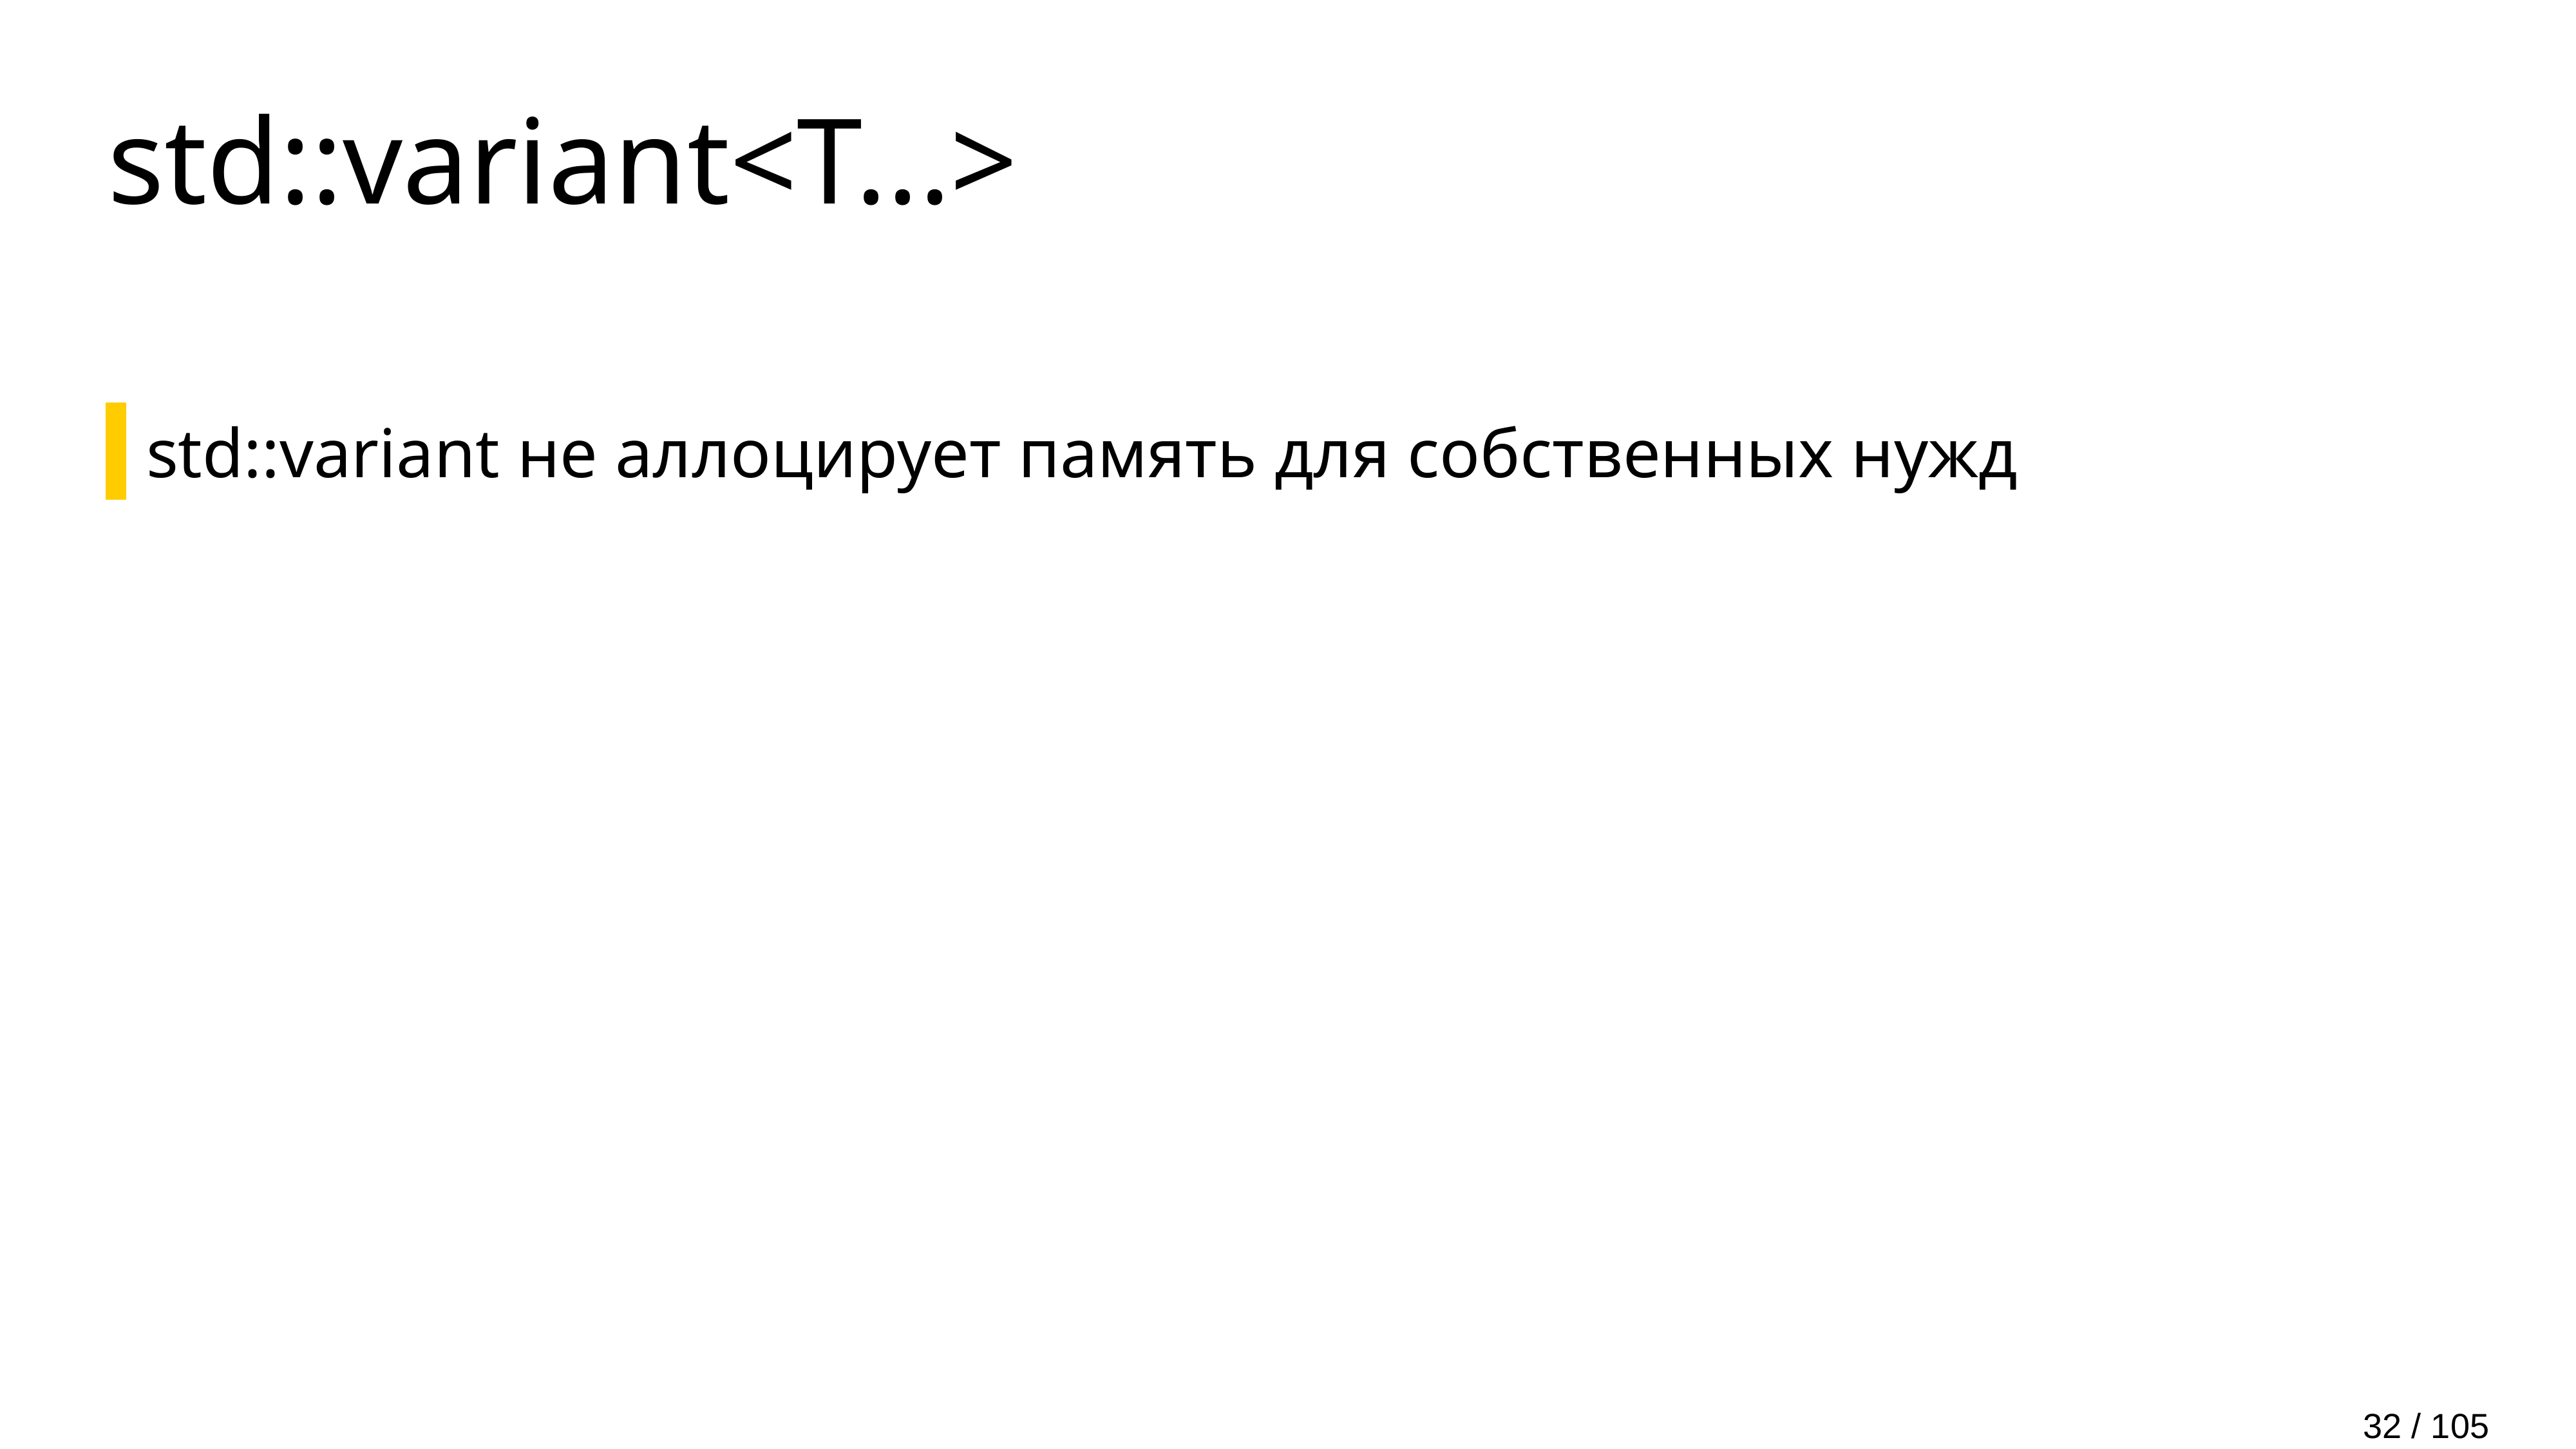

# std::variant<T...>
 std::variant не аллоцирует память для собственных нужд